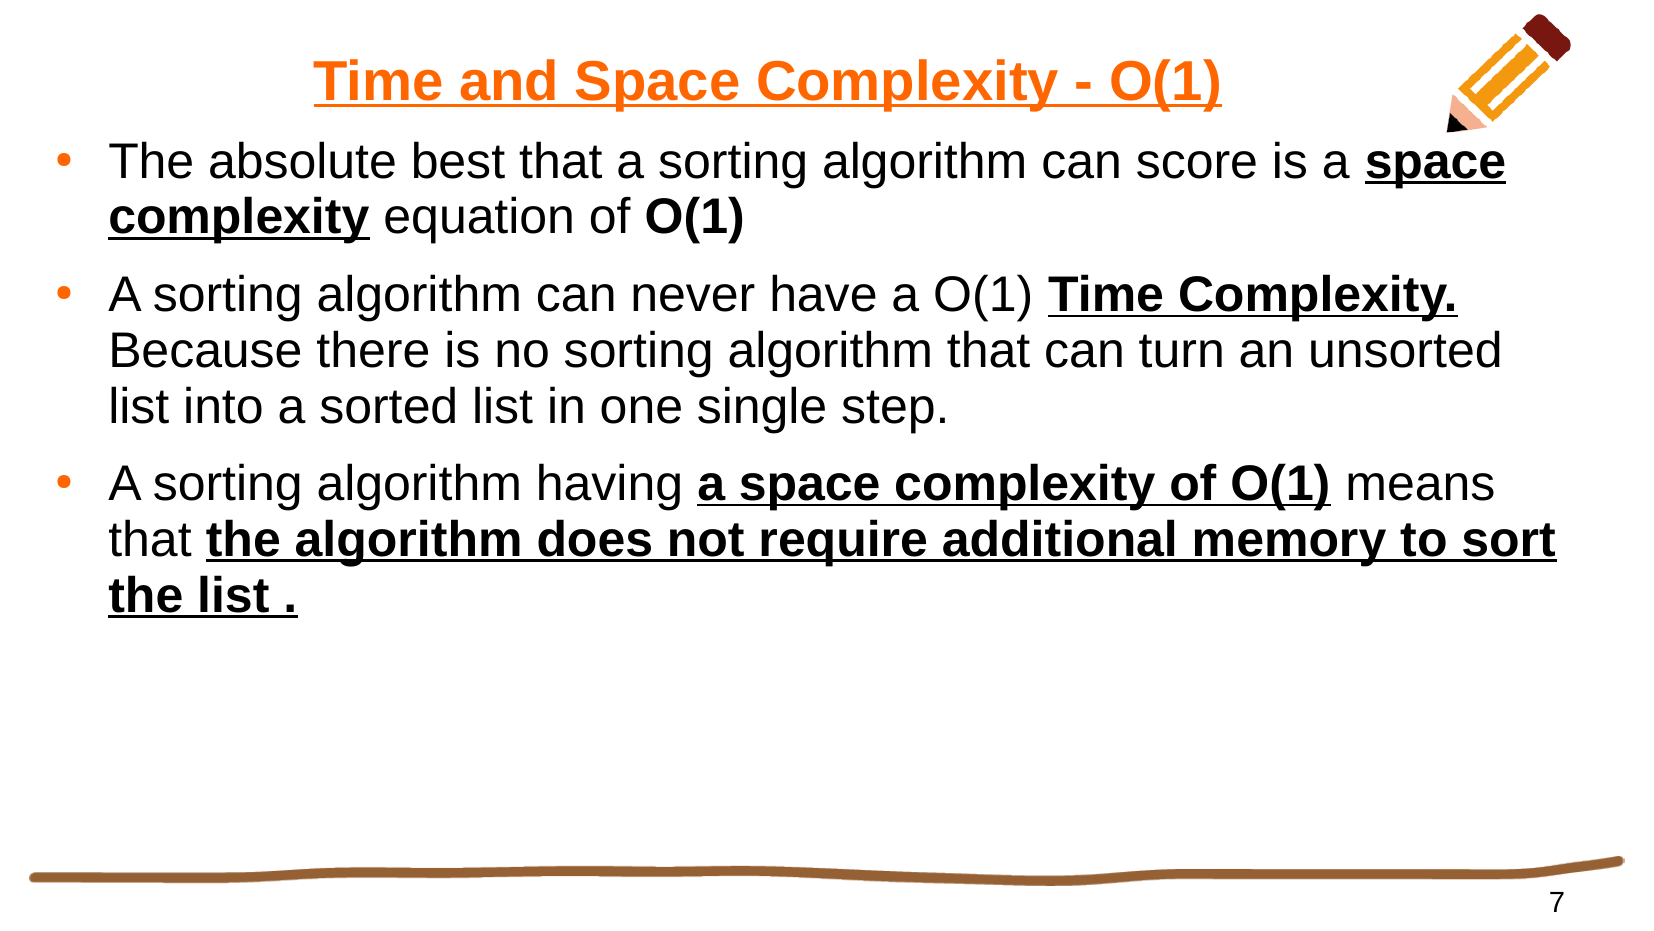

# Time and Space Complexity - O(1)
The absolute best that a sorting algorithm can score is a space complexity equation of O(1)
A sorting algorithm can never have a O(1) Time Complexity. Because there is no sorting algorithm that can turn an unsorted list into a sorted list in one single step.
A sorting algorithm having a space complexity of O(1) means that the algorithm does not require additional memory to sort the list .
7